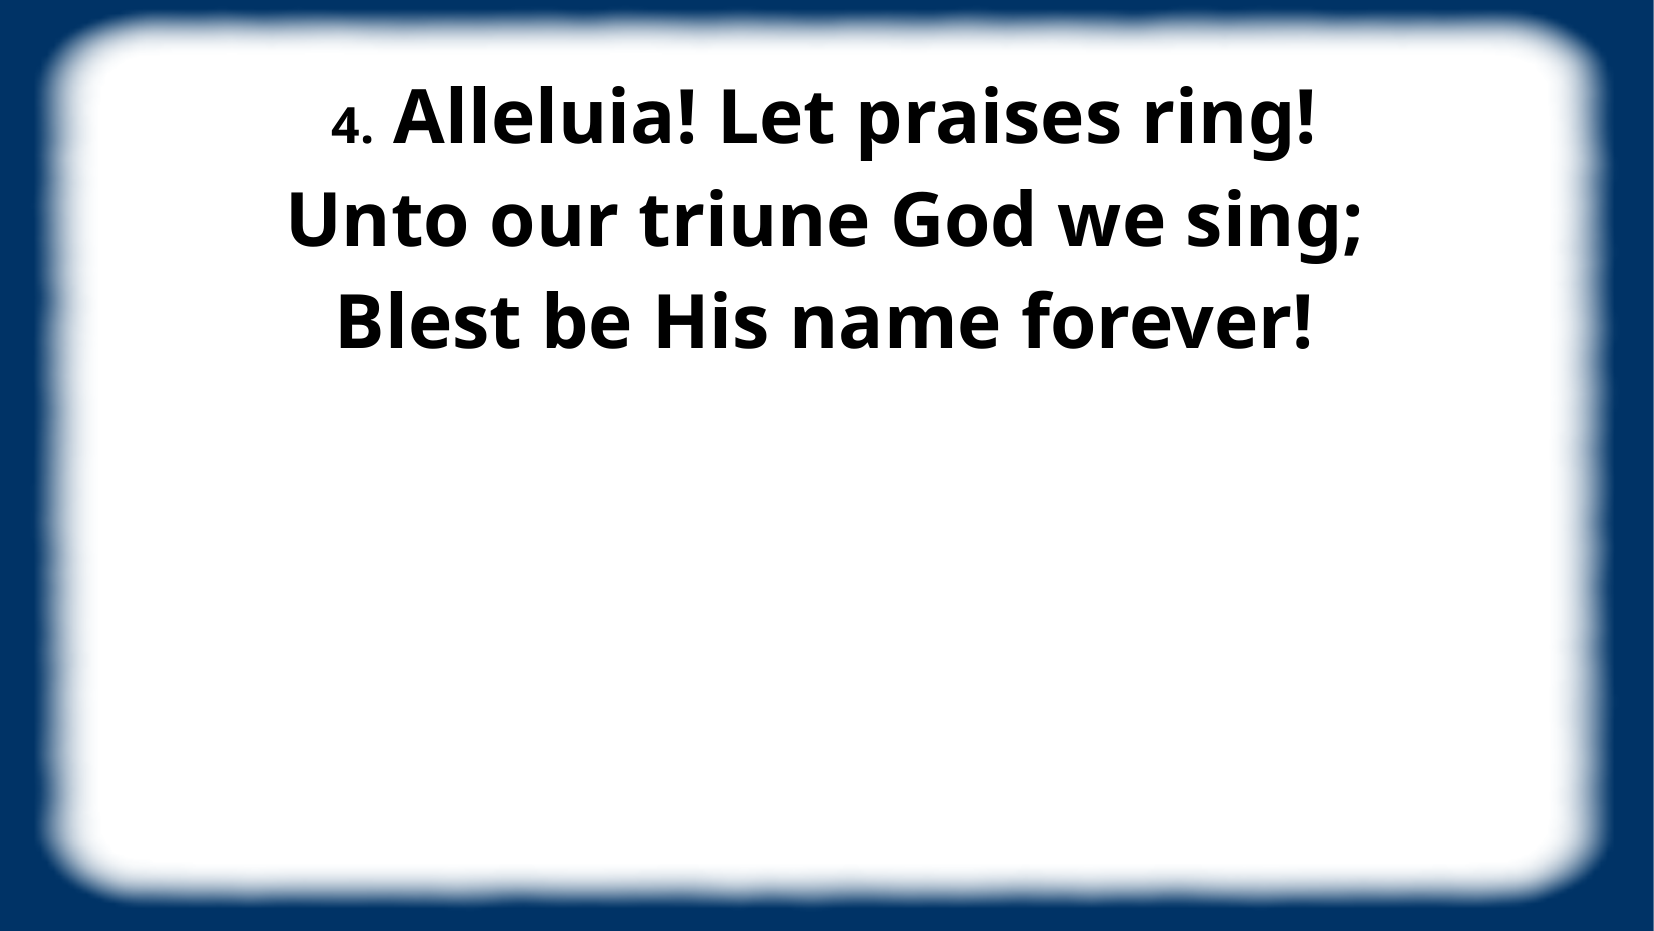

4. Alleluia! Let praises ring!
Unto our triune God we sing;
Blest be His name forever!